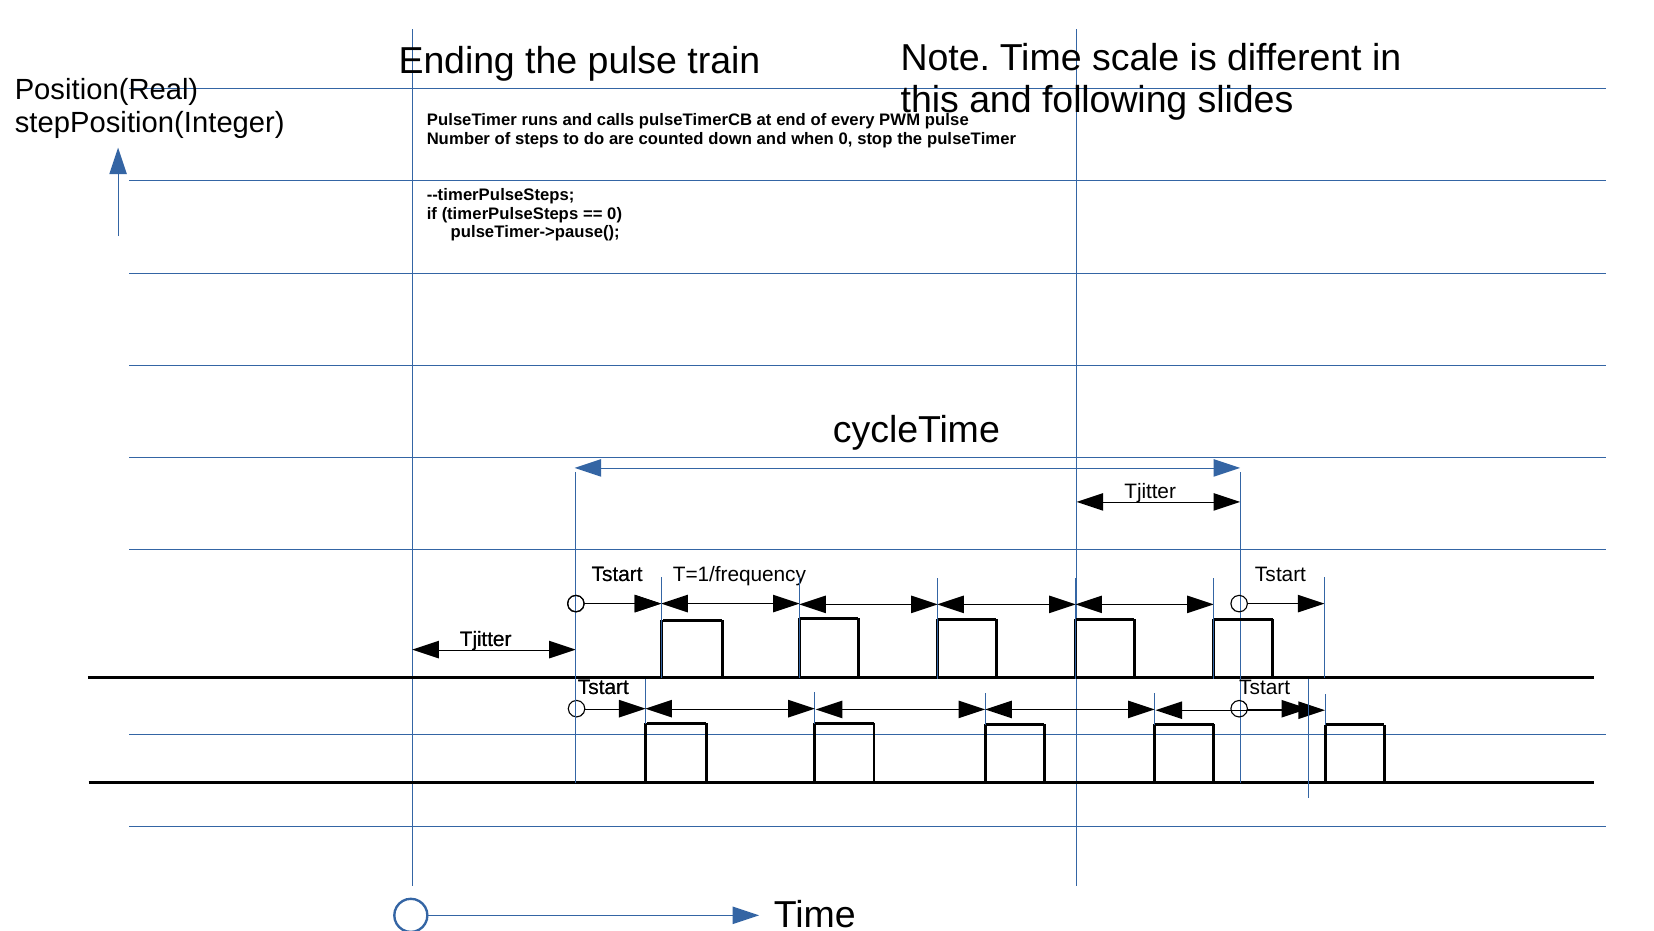

Note. Time scale is different in this and following slides
Ending the pulse train
Position(Real)
stepPosition(Integer)
PulseTimer runs and calls pulseTimerCB at end of every PWM pulse
Number of steps to do are counted down and when 0, stop the pulseTimer
--timerPulseSteps;
if (timerPulseSteps == 0)
 pulseTimer->pause();
cycleTime
Tjitter
Tstart
Tstart
T=1/frequency
Tstart
Tjitter
Tjitter
Tstart
Tstart
Tstart
Time